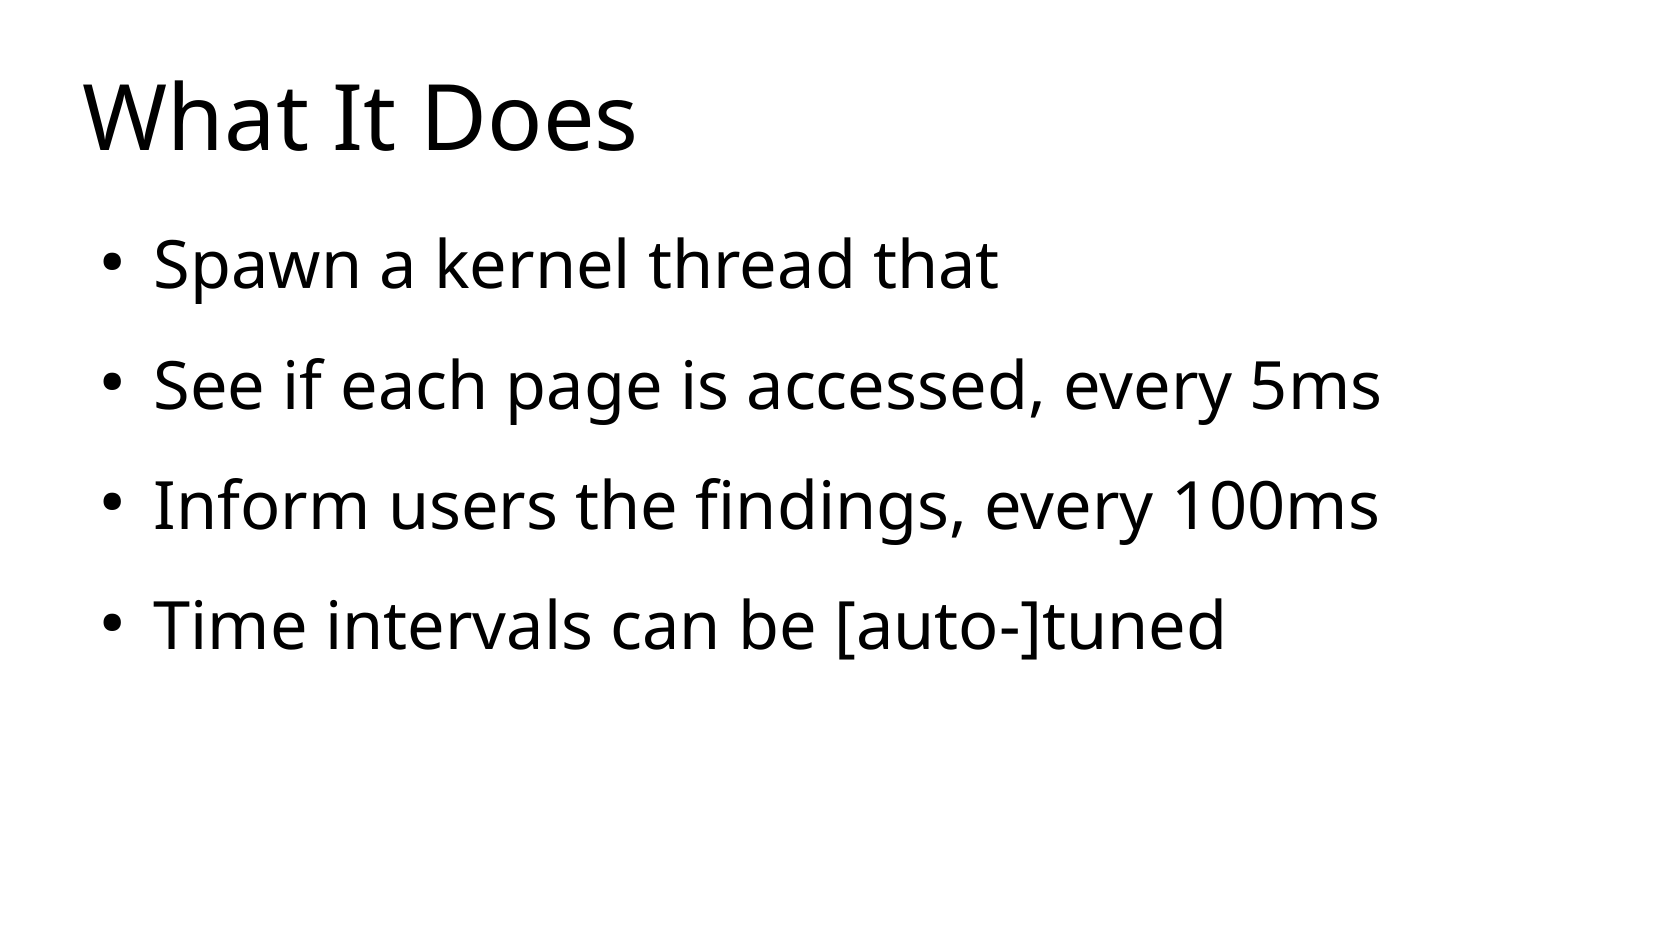

# What It Does
Spawn a kernel thread that
See if each page is accessed, every 5ms
Inform users the findings, every 100ms
Time intervals can be [auto-]tuned